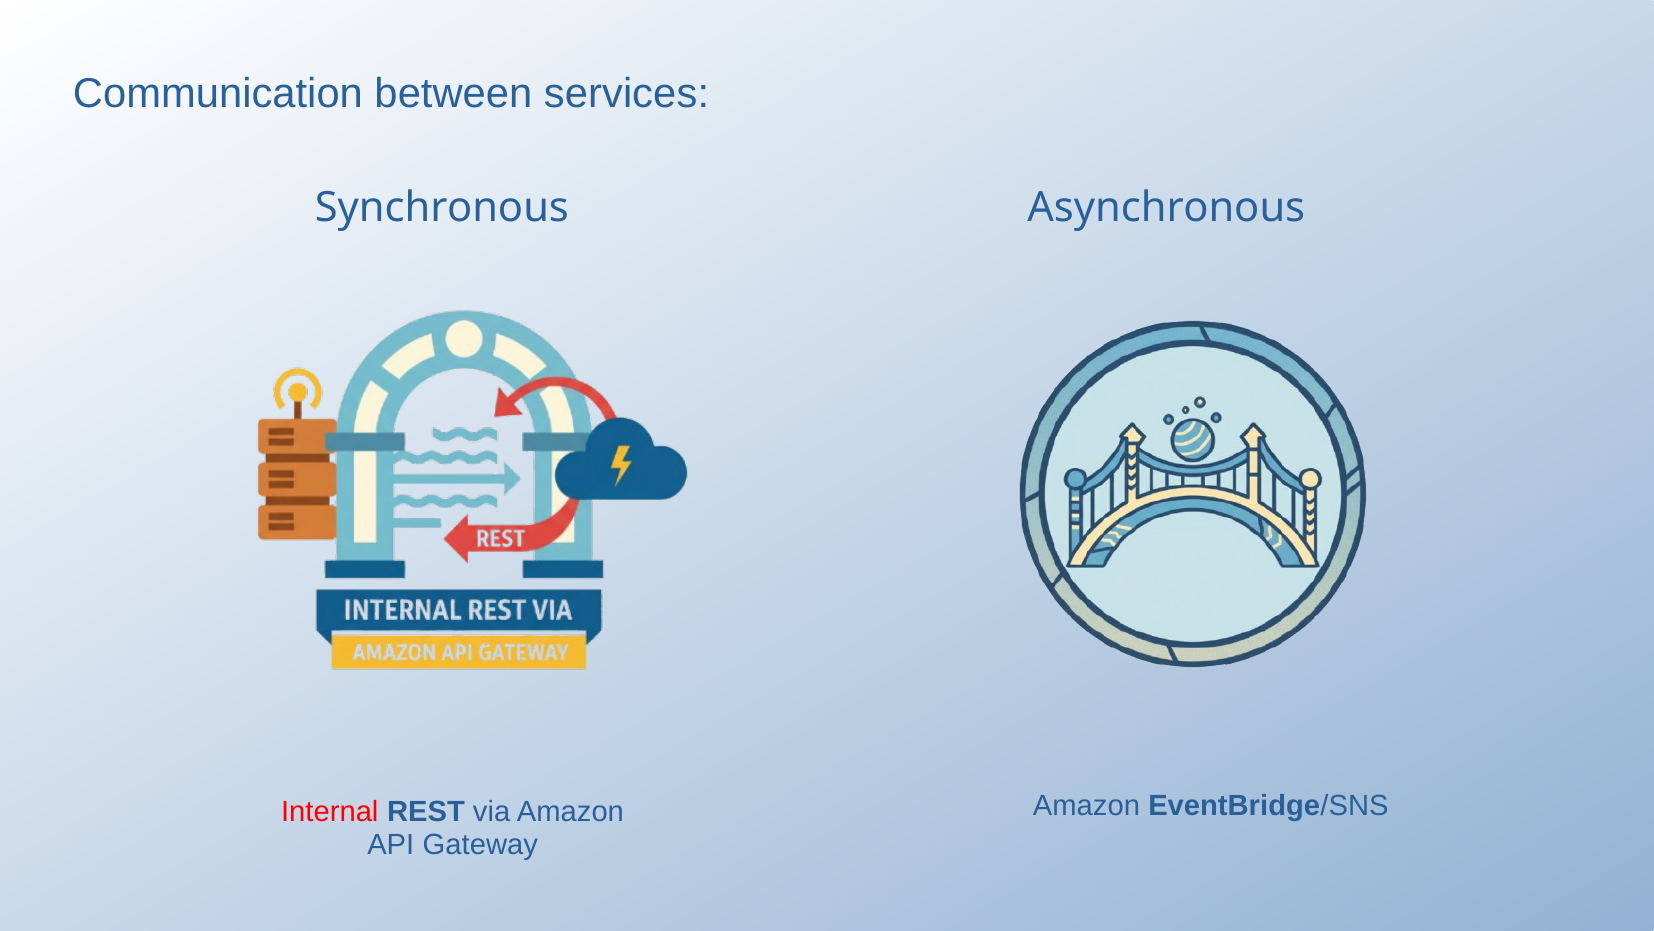

Communication between services:
Synchronous
Asynchronous
Amazon EventBridge/SNS
Internal REST via Amazon API Gateway